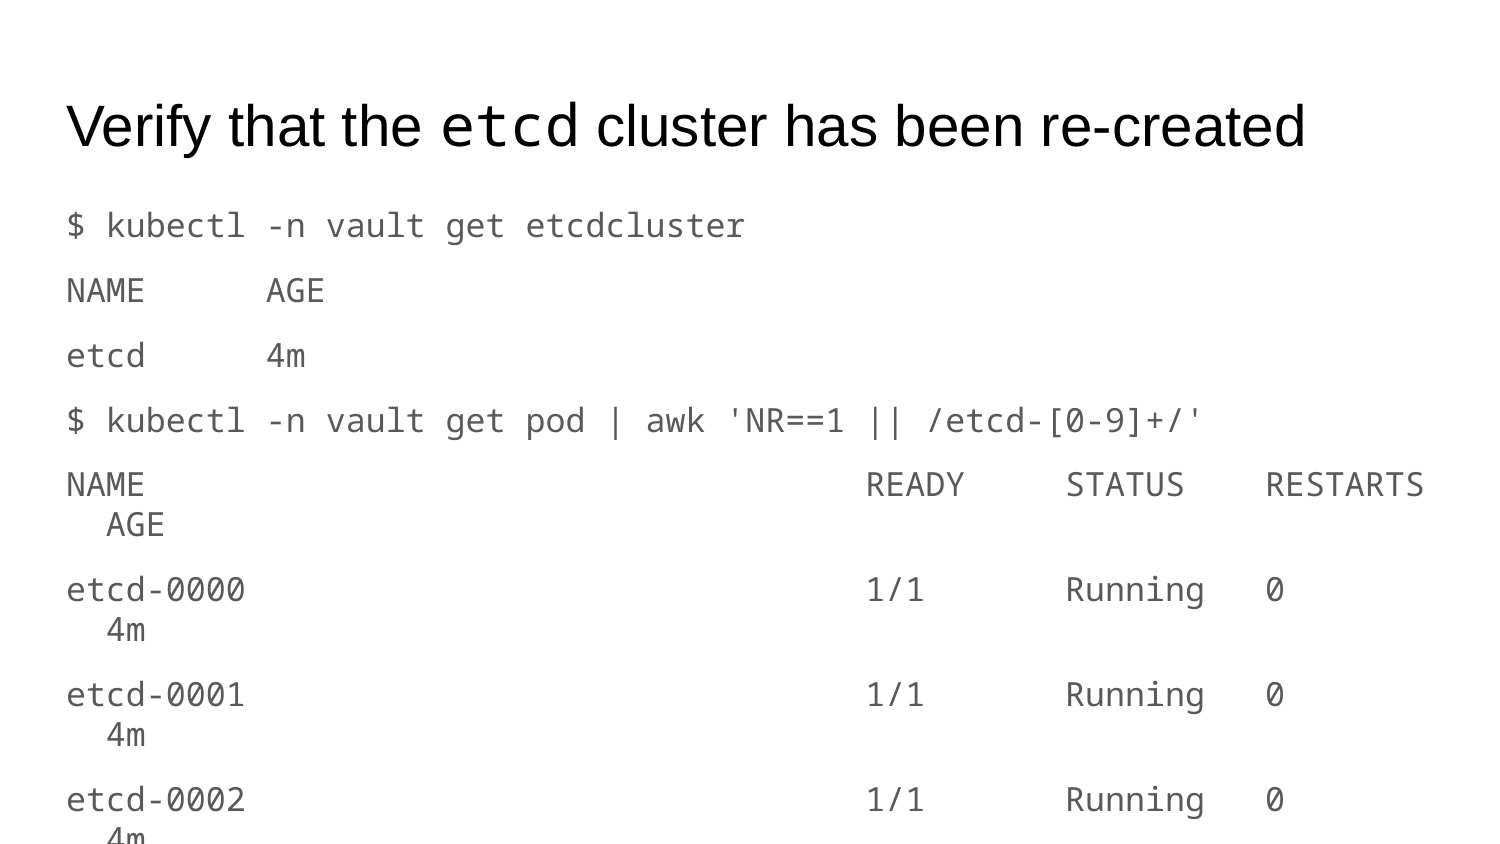

# Verify that the etcd cluster has been re-created
$ kubectl -n vault get etcdcluster
NAME AGE
etcd 4m
$ kubectl -n vault get pod | awk 'NR==1 || /etcd-[0-9]+/'
NAME READY STATUS RESTARTS AGE
etcd-0000 1/1 Running 0 4m
etcd-0001 1/1 Running 0 4m
etcd-0002 1/1 Running 0 4m